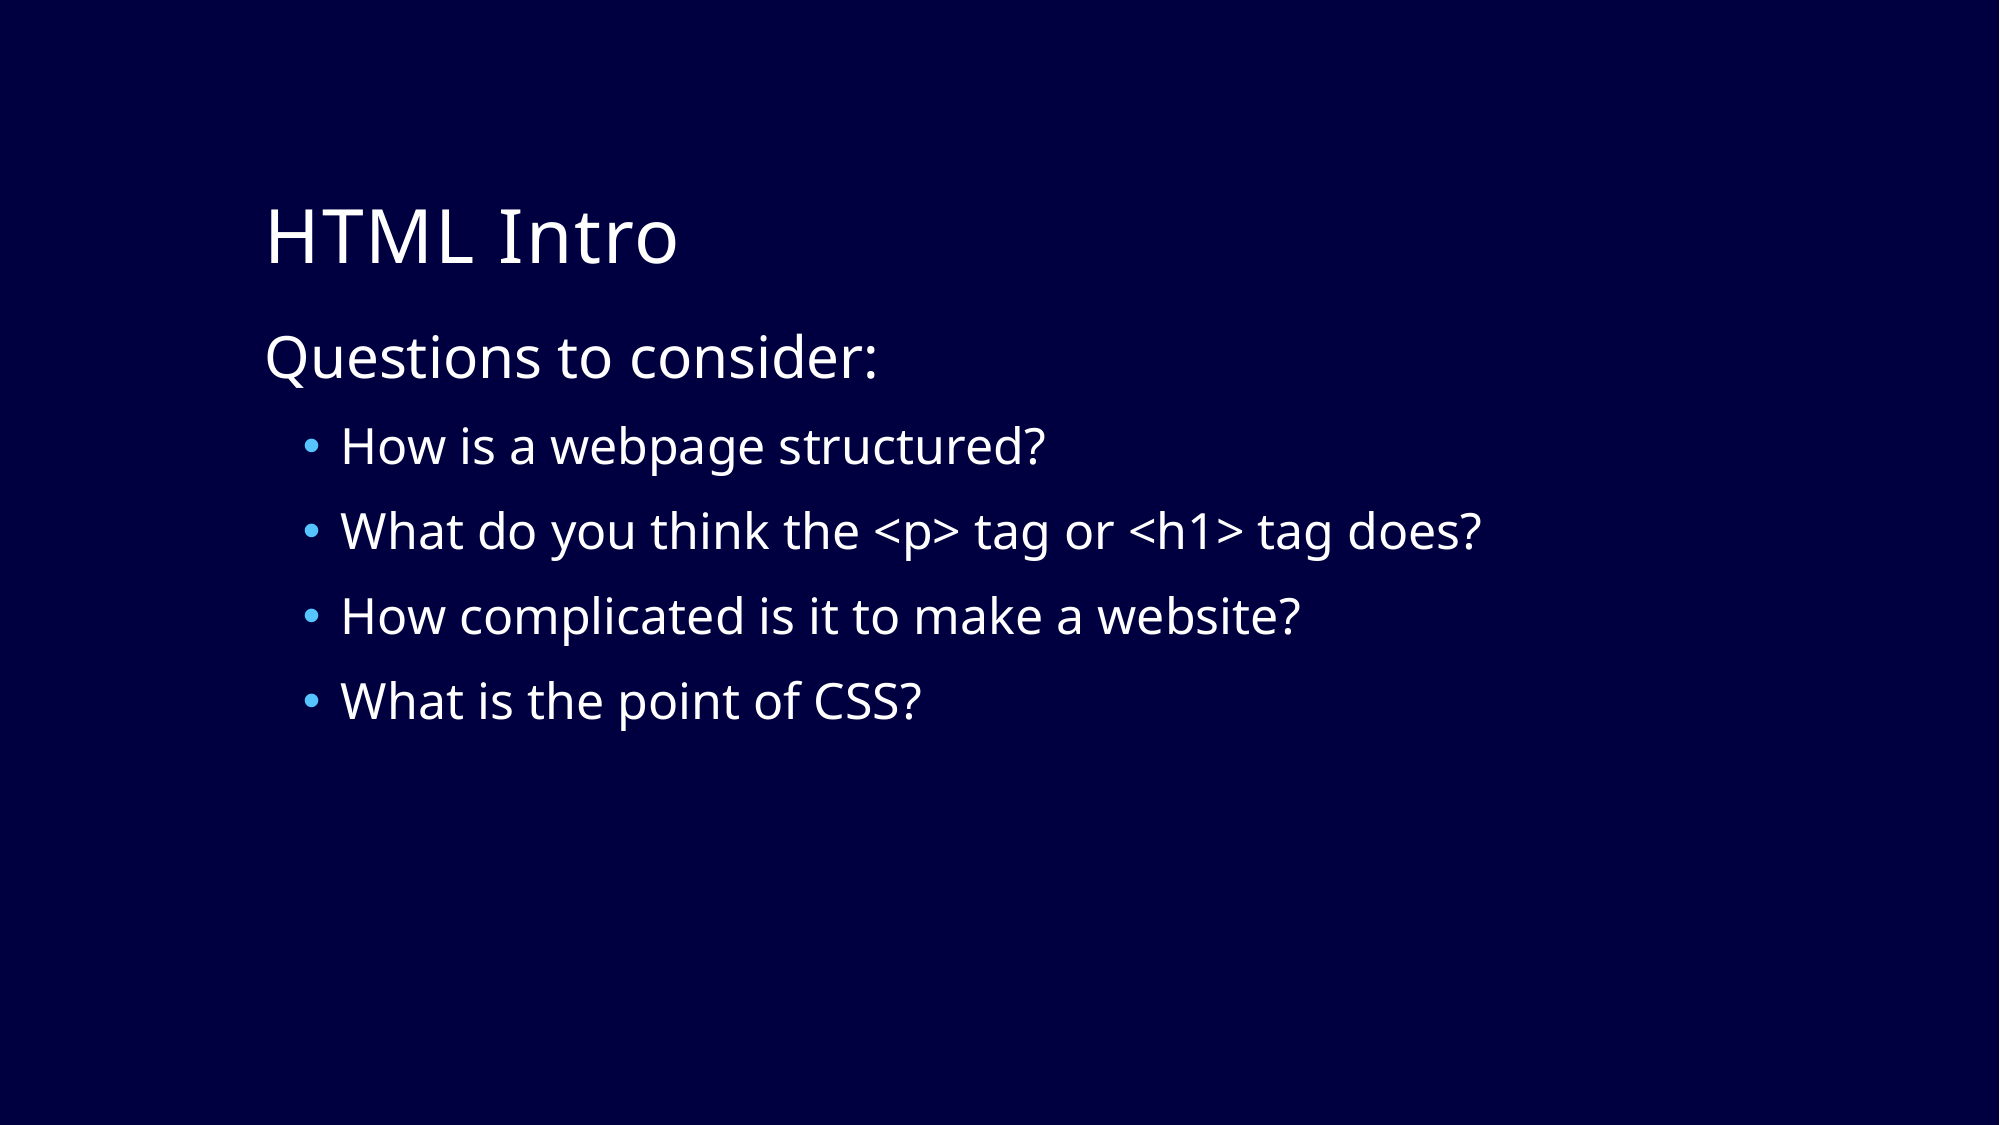

# HTML Intro
Questions to consider:
How is a webpage structured?
What do you think the <p> tag or <h1> tag does?
How complicated is it to make a website?
What is the point of CSS?